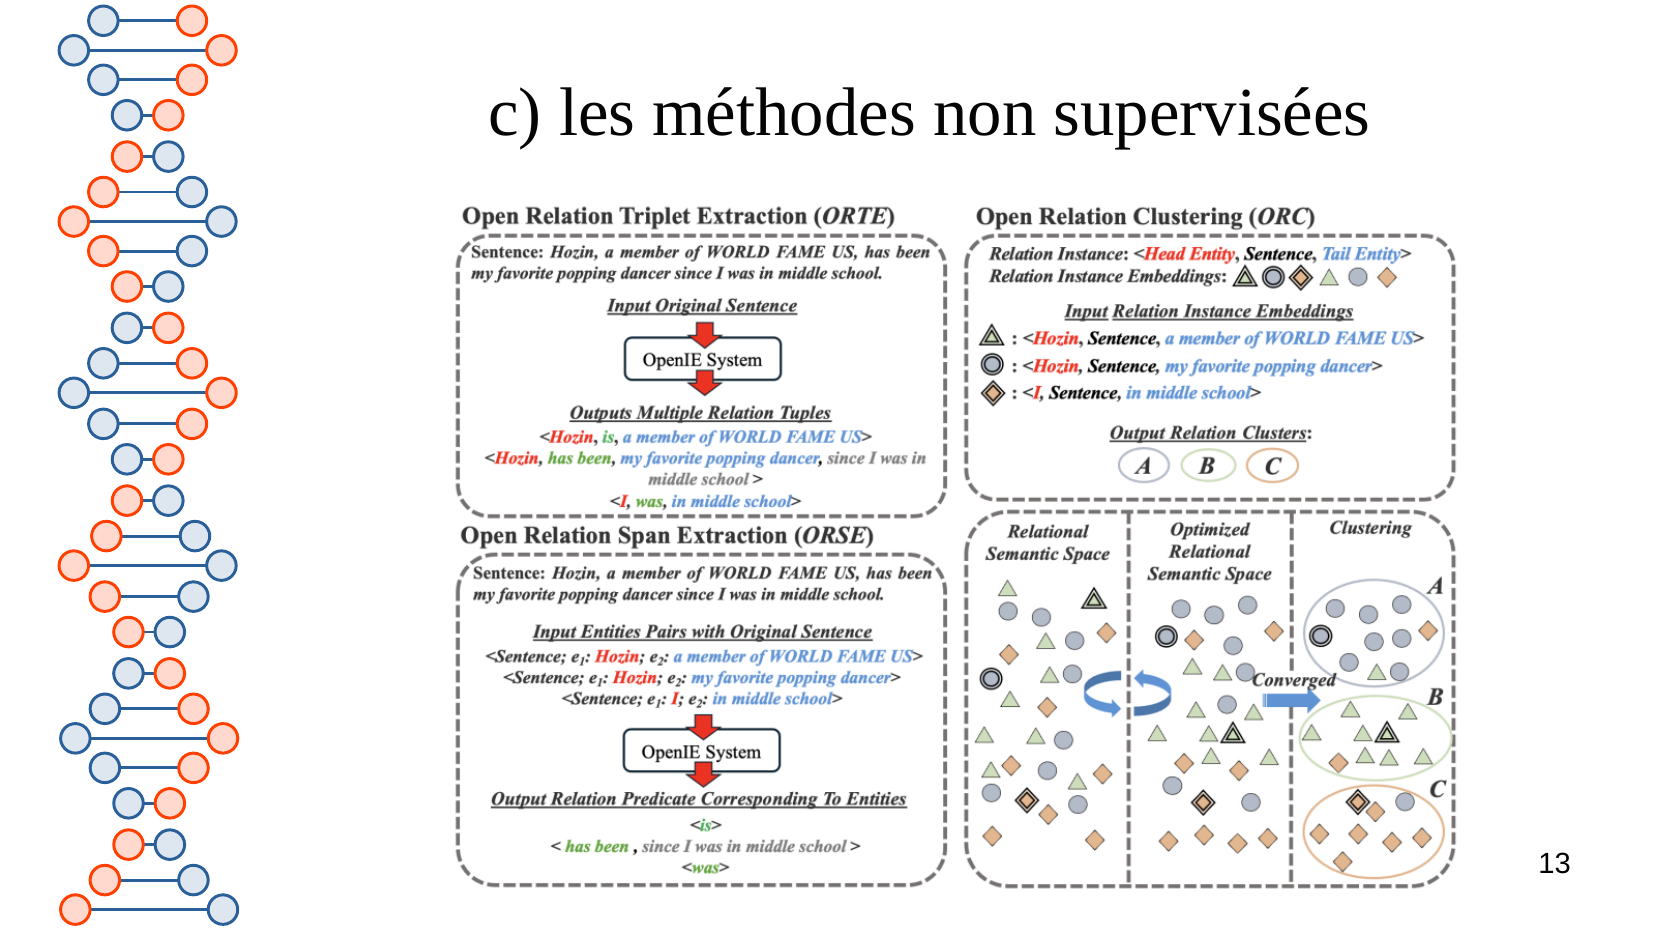

# c) les méthodes non supervisées
13